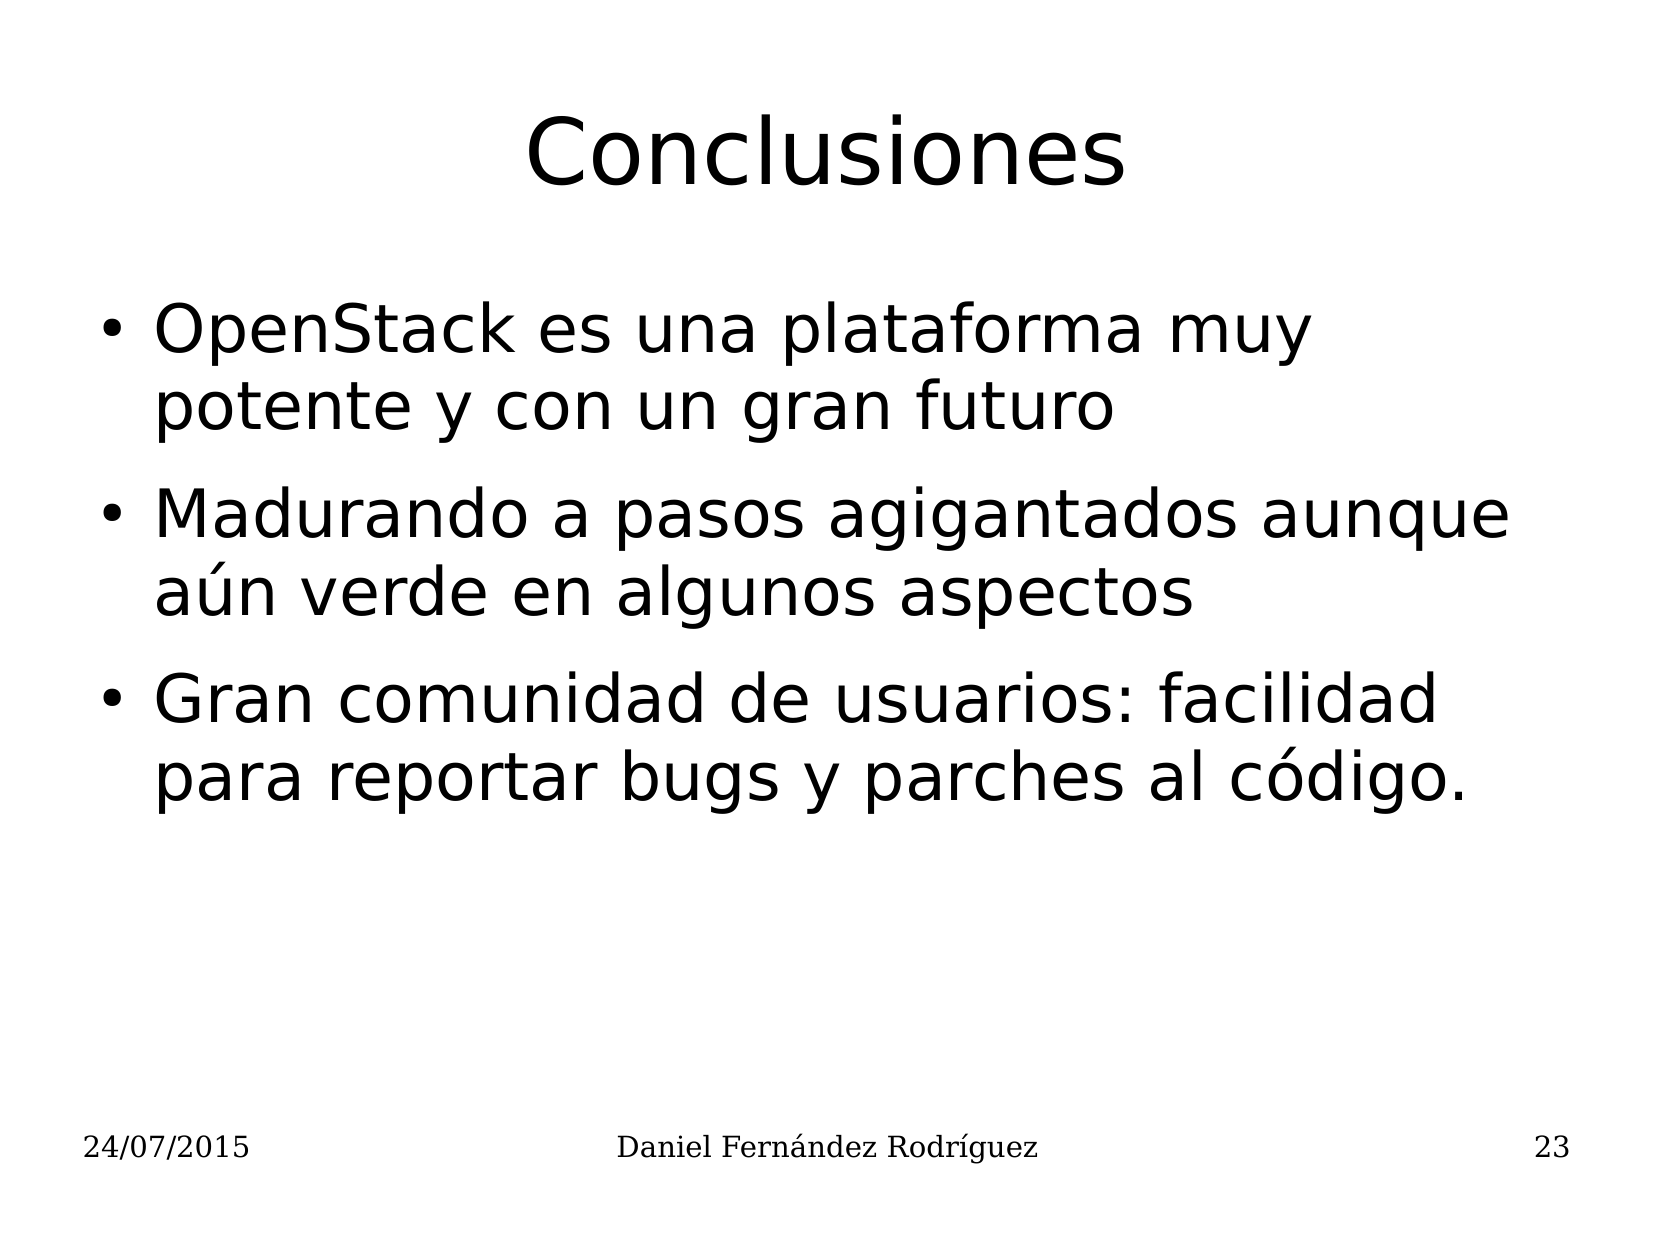

# Conclusiones
OpenStack es una plataforma muy potente y con un gran futuro
Madurando a pasos agigantados aunque aún verde en algunos aspectos
Gran comunidad de usuarios: facilidad para reportar bugs y parches al código.
24/07/2015
Daniel Fernández Rodríguez
23